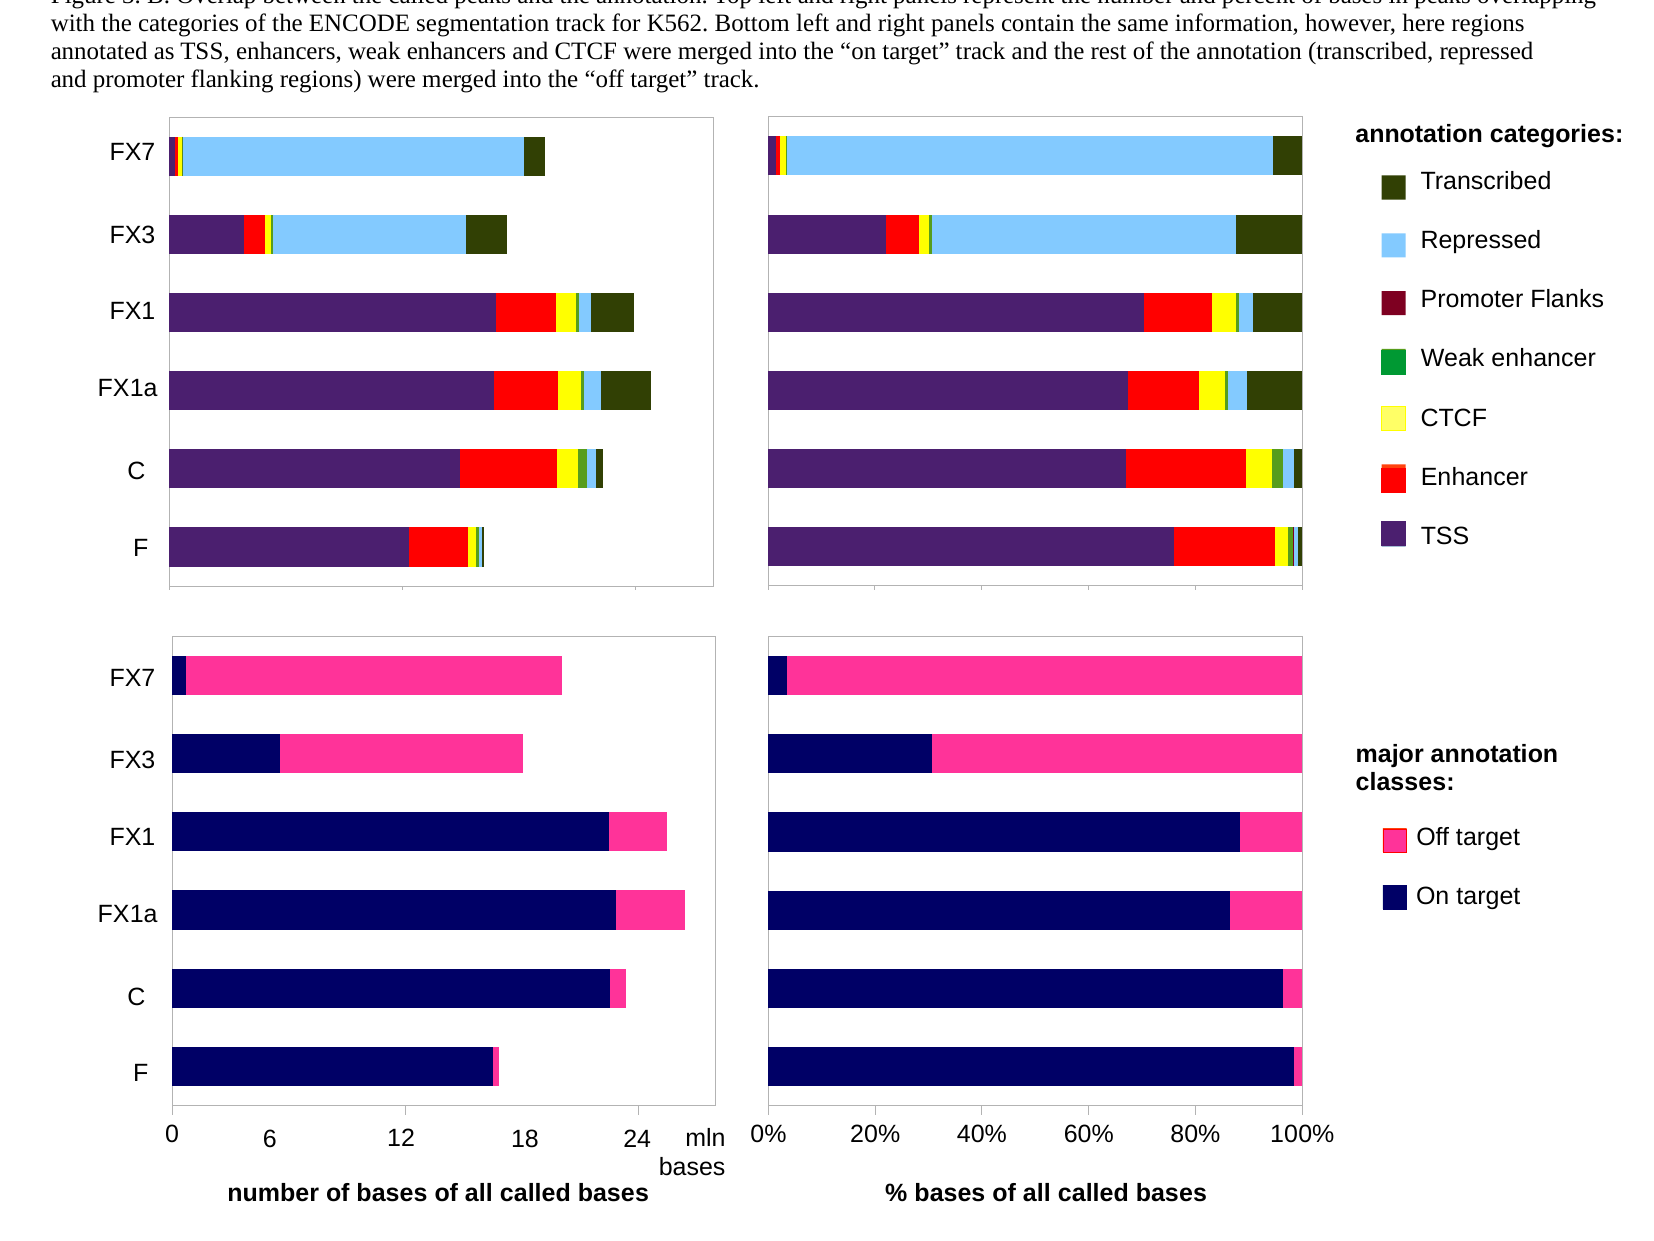

Figure 3. B. Overlap between the called peaks and the annotation. Top left and right panels represent the number and percent of bases in peaks overlapping
with the categories of the ENCODE segmentation track for K562. Bottom left and right panels contain the same information, however, here regions
annotated as TSS, enhancers, weak enhancers and CTCF were merged into the “on target” track and the rest of the annotation (transcribed, repressed
and promoter flanking regions) were merged into the “off target” track.
### Chart
| Category | TSS | E | CTCF | WE | PR | R | T |
|---|---|---|---|---|---|---|---|
| F | 12313643.0 | 3060980.0 | 416047.0 | 157732.0 | 5065.0 | 123509.0 | 137422.0 |
| Fr | 14958469.0 | 5019741.0 | 1083002.0 | 456768.0 | 9929.0 | 448272.0 | 356152.0 |
| Fxa1 | 16695369.0 | 3310975.0 | 1201112.0 | 150325.0 | 6741.0 | 873798.0 | 2552027.0 |
| Fx1 | 16825981.0 | 3065039.0 | 1051224.0 | 130712.0 | 7661.0 | 645635.0 | 2193324.0 |
| Fx3 | 3847168.0 | 1070766.0 | 316745.0 | 105831.0 | 2543.0 | 9907632.0 | 2149693.0 |
| Fx7 | 294706.0 | 139125.0 | 231160.0 | 22395.0 | 1451.0 | 17596213.0 | 1053343.0 |
### Chart
| Category | TSS | E | CTCF | WE | PR | R | T |
|---|---|---|---|---|---|---|---|
| F | 12313643.0 | 3060980.0 | 416047.0 | 157732.0 | 5065.0 | 123509.0 | 137422.0 |
| Fr | 14958469.0 | 5019741.0 | 1083002.0 | 456768.0 | 9929.0 | 448272.0 | 356152.0 |
| Fxa1 | 16695369.0 | 3310975.0 | 1201112.0 | 150325.0 | 6741.0 | 873798.0 | 2552027.0 |
| Fx1 | 16825981.0 | 3065039.0 | 1051224.0 | 130712.0 | 7661.0 | 645635.0 | 2193324.0 |
| Fx3 | 3847168.0 | 1070766.0 | 316745.0 | 105831.0 | 2543.0 | 9907632.0 | 2149693.0 |
| Fx7 | 294706.0 | 139125.0 | 231160.0 | 22395.0 | 1451.0 | 17596213.0 | 1053343.0 |annotation categories:
FX7
Transcribed
FX3
Repressed
Promoter Flanks
FX1
Weak enhancer
FX1a
CTCF
C
Enhancer
TSS
F
### Chart
| Category | on target | off target |
|---|---|---|
| F | 16544435.0 | 271617.0 |
| Fr | 22561077.0 | 833877.0 |
| Fxa1 | 22854236.0 | 3574964.0 |
| Fx1 | 22502062.0 | 2972378.0 |
| Fx3 | 5540250.0 | 12552807.0 |
| Fx7 | 714870.0 | 19364853.0 |
### Chart
| Category | on target | off target |
|---|---|---|
| F | 16544435.0 | 271617.0 |
| Fr | 22561077.0 | 833877.0 |
| Fxa1 | 22854236.0 | 3574964.0 |
| Fx1 | 22502062.0 | 2972378.0 |
| Fx3 | 5540250.0 | 12552807.0 |
| Fx7 | 714870.0 | 19364853.0 |FX7
major annotation
classes:
FX3
FX1
Off target
On target
FX1a
C
F
12
mln
bases
6
18
24
% bases of all called bases
number of bases of all called bases